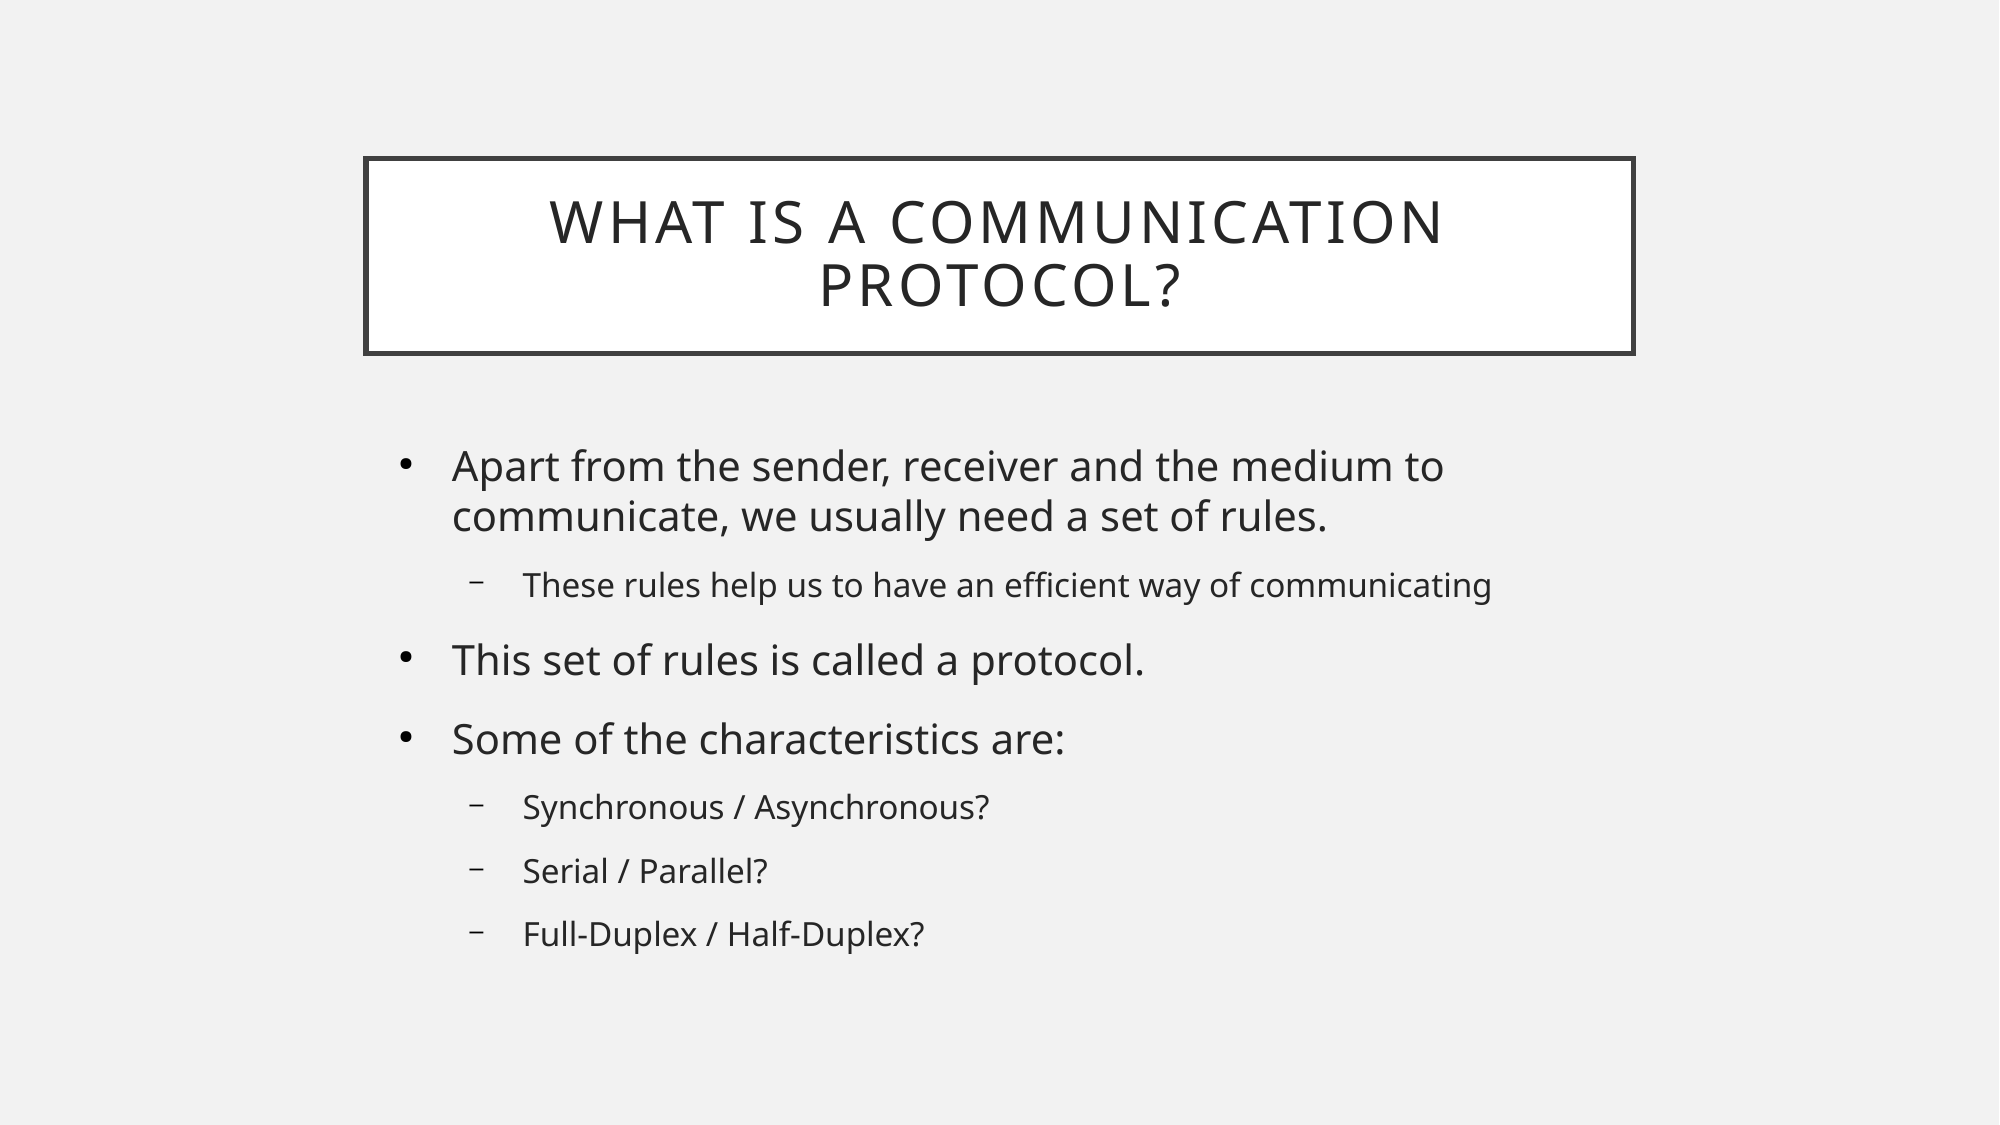

# What is a communication protocol?
Apart from the sender, receiver and the medium to communicate, we usually need a set of rules.
These rules help us to have an efficient way of communicating
This set of rules is called a protocol.
Some of the characteristics are:
Synchronous / Asynchronous?
Serial / Parallel?
Full-Duplex / Half-Duplex?